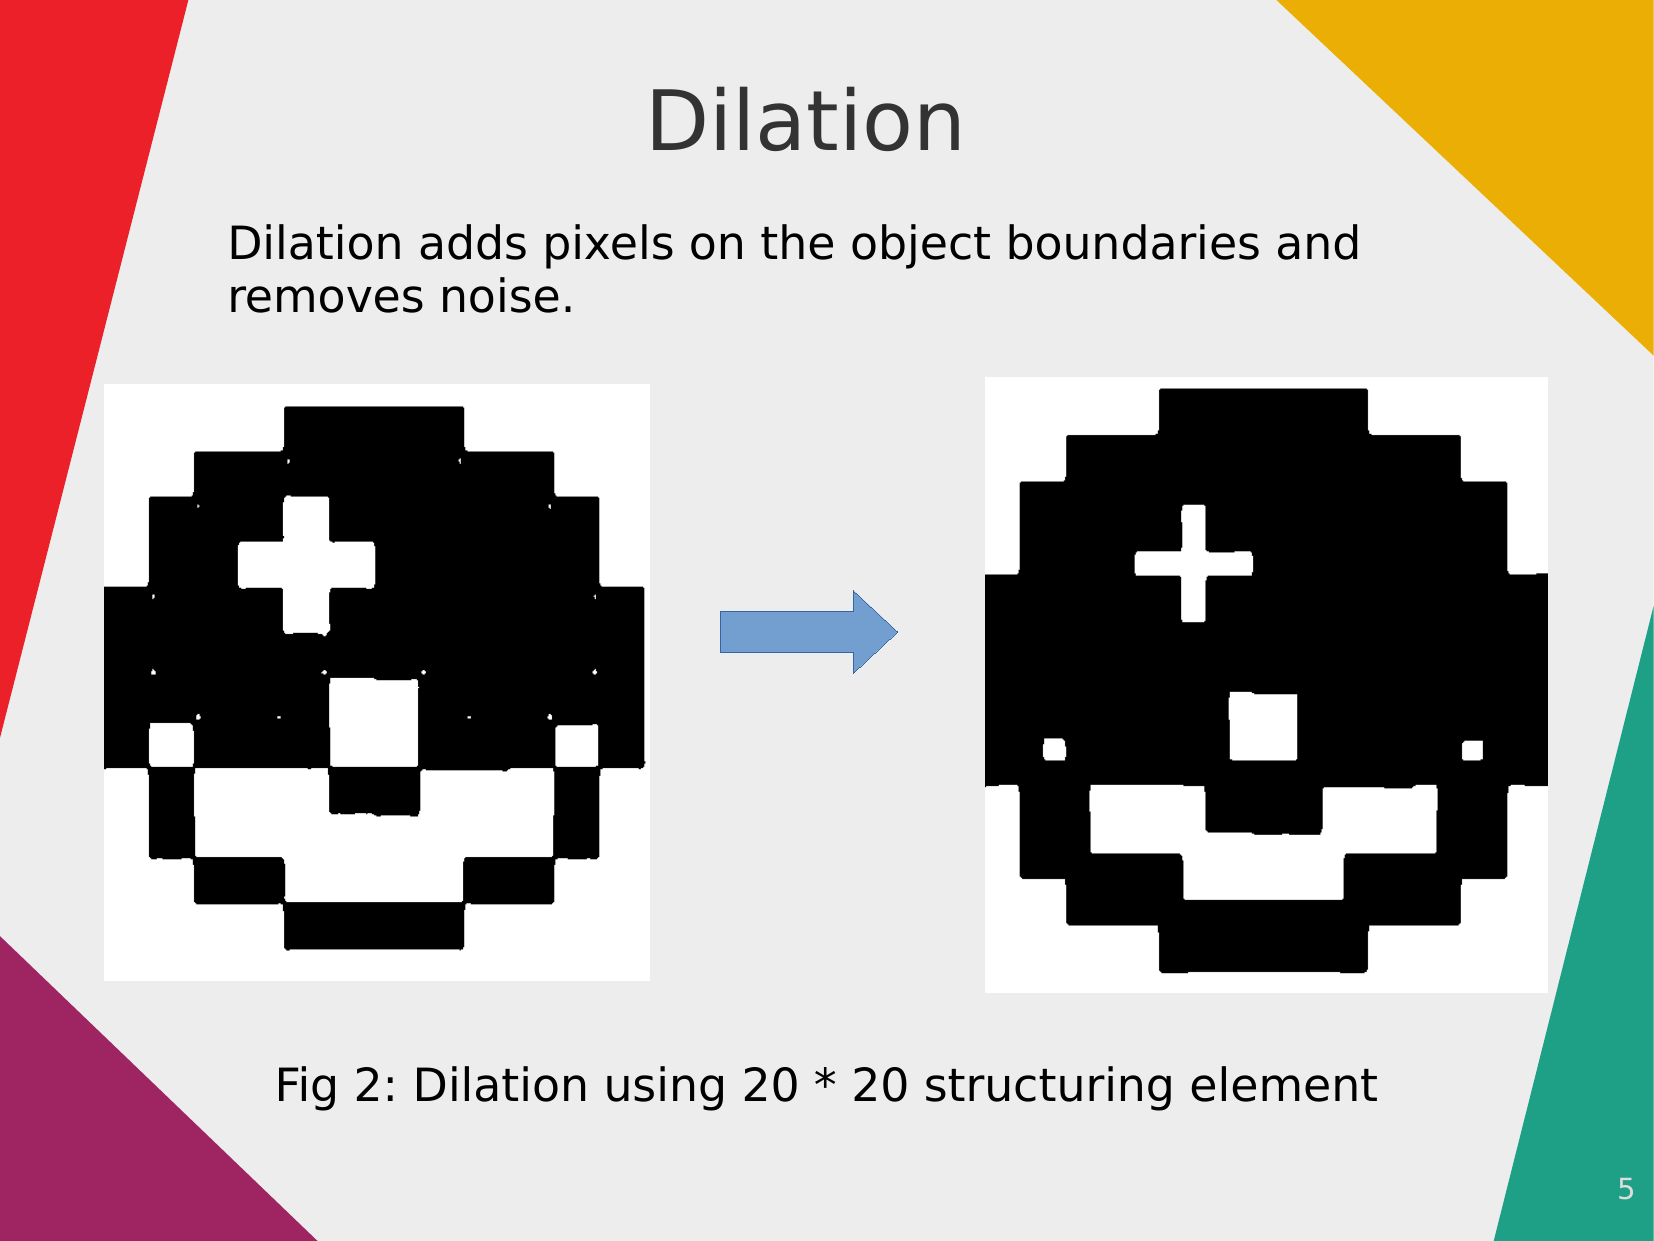

# Dilation
Dilation adds pixels on the object boundaries and removes noise.
Fig 2: Dilation using 20 * 20 structuring element
5